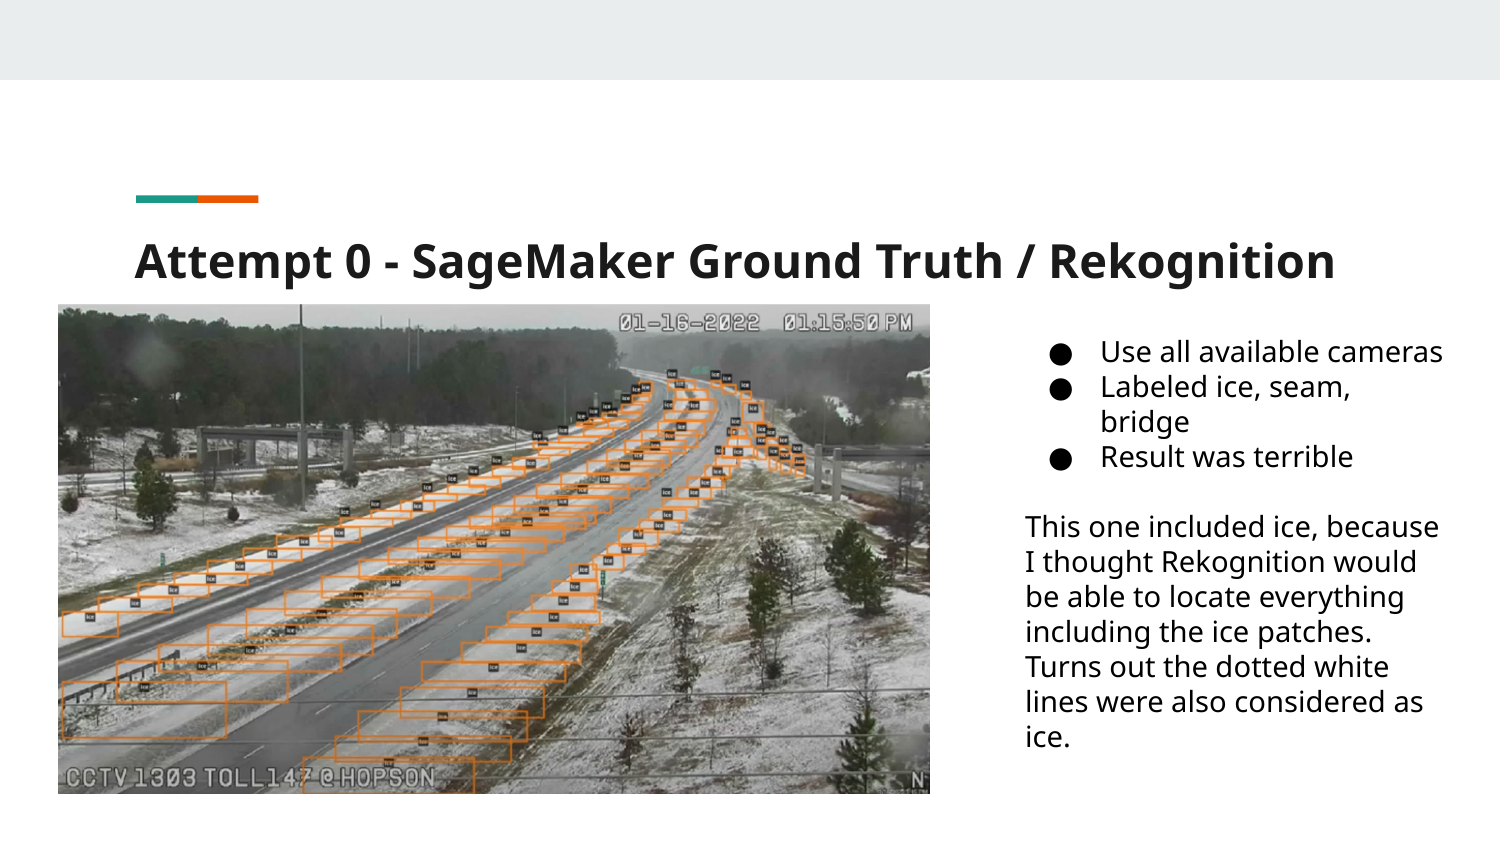

# Attempt 0 - SageMaker Ground Truth / Rekognition
Use all available cameras
Labeled ice, seam, bridge
Result was terrible
This one included ice, because I thought Rekognition would be able to locate everything including the ice patches. Turns out the dotted white lines were also considered as ice.